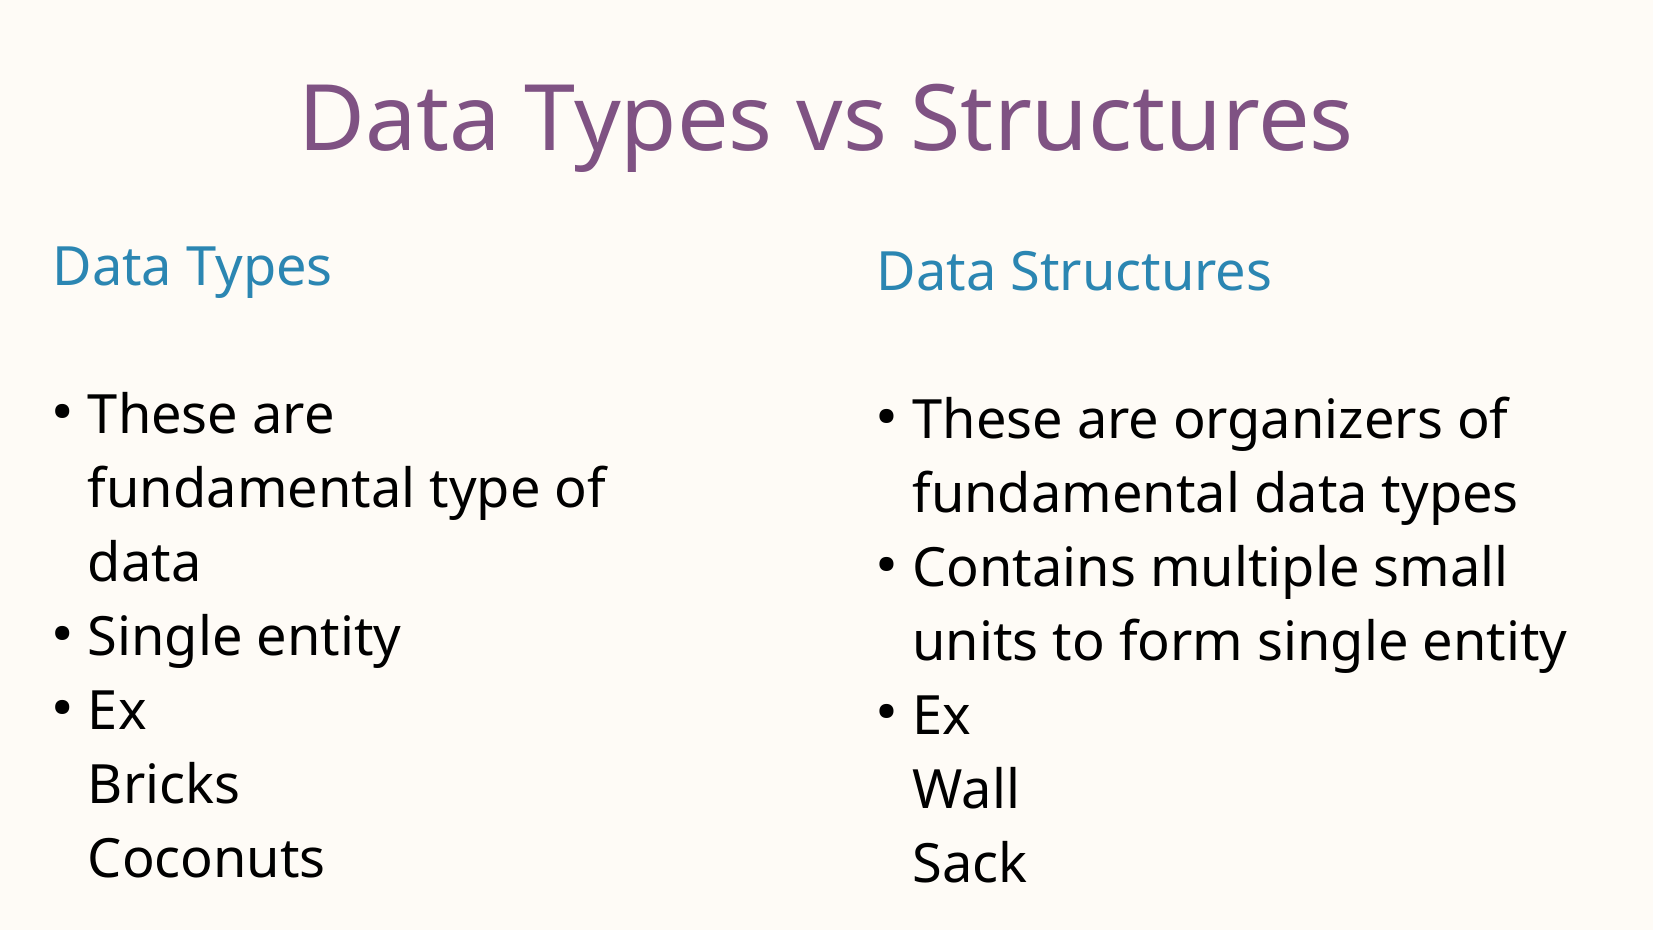

# Data Types vs Structures
Data Types
These are fundamental type of data
Single entity
Ex
Bricks
Coconuts
...
Data Structures
These are organizers of fundamental data types
Contains multiple small units to form single entity
Ex
Wall
Sack
...